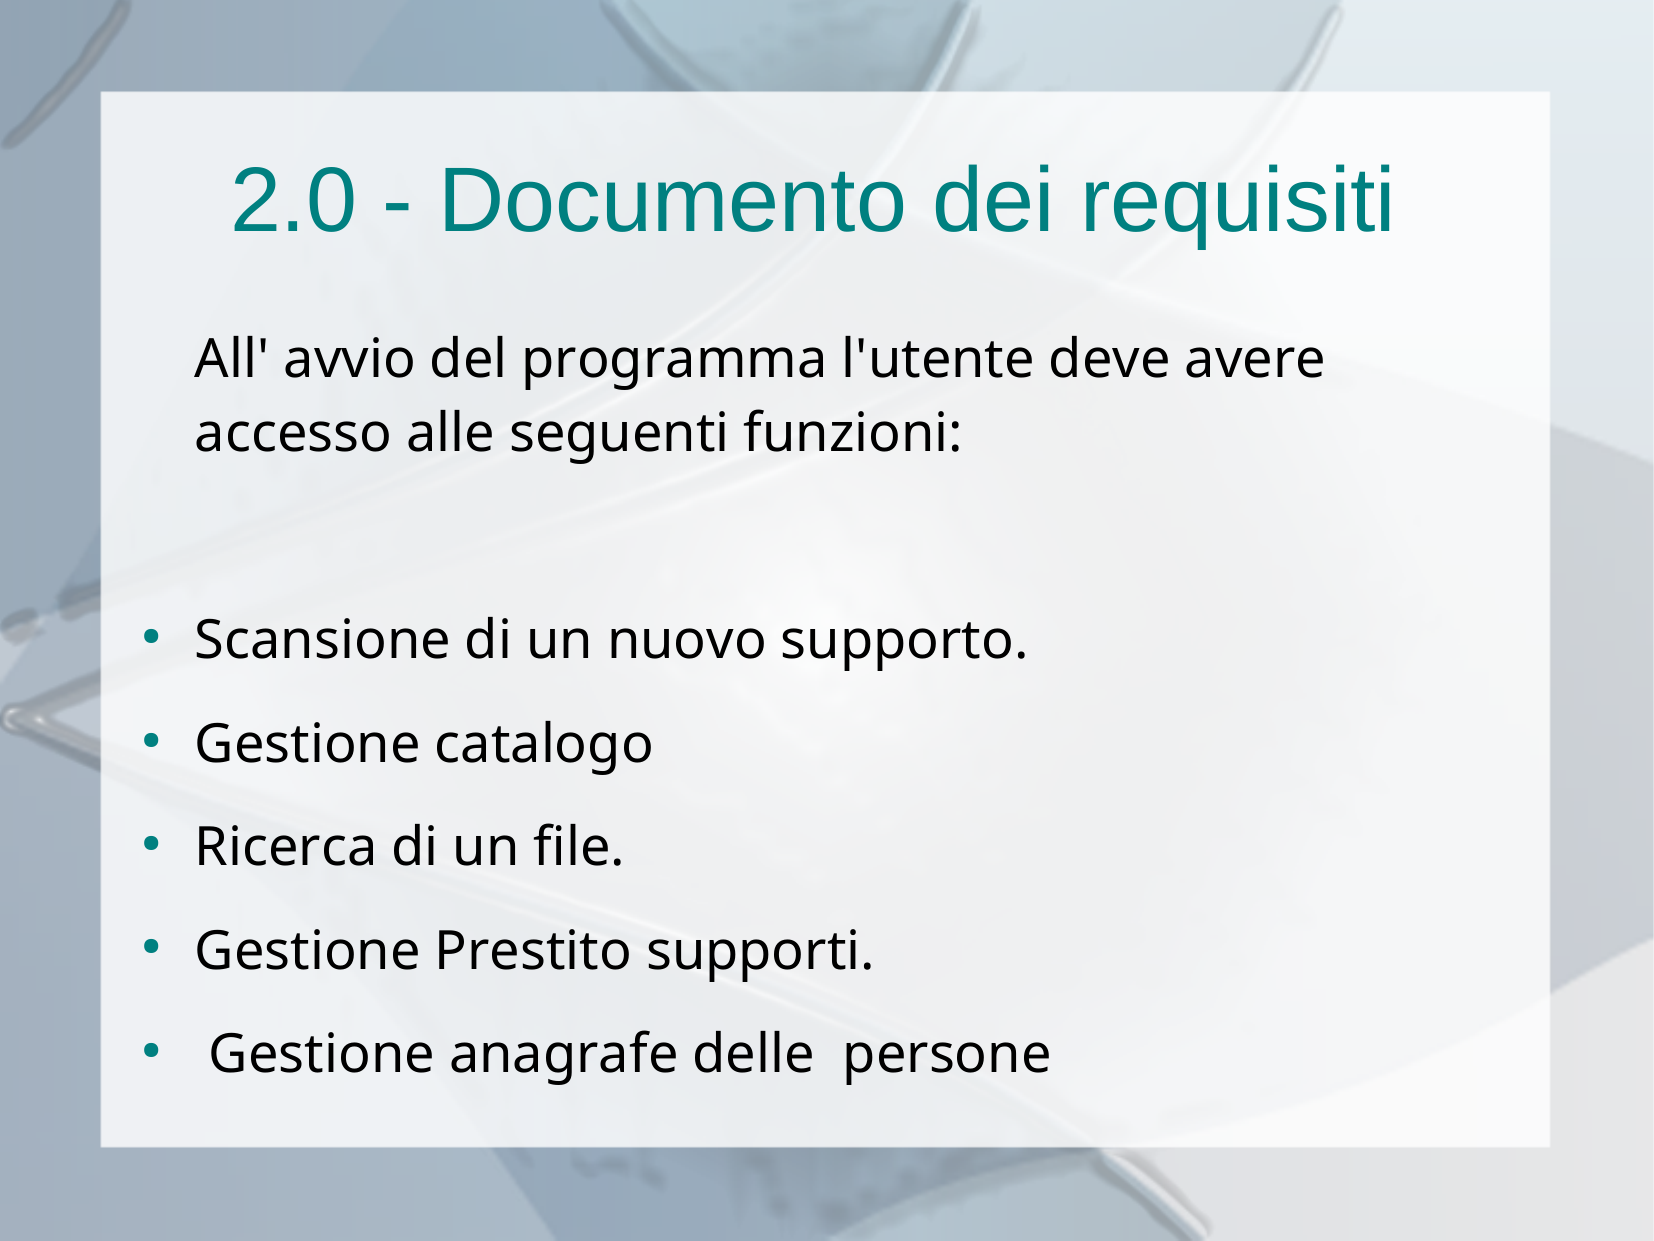

# 2.0 - Documento dei requisiti
All' avvio del programma l'utente deve avere accesso alle seguenti funzioni:
Scansione di un nuovo supporto.
Gestione catalogo
Ricerca di un file.
Gestione Prestito supporti.
 Gestione anagrafe delle persone